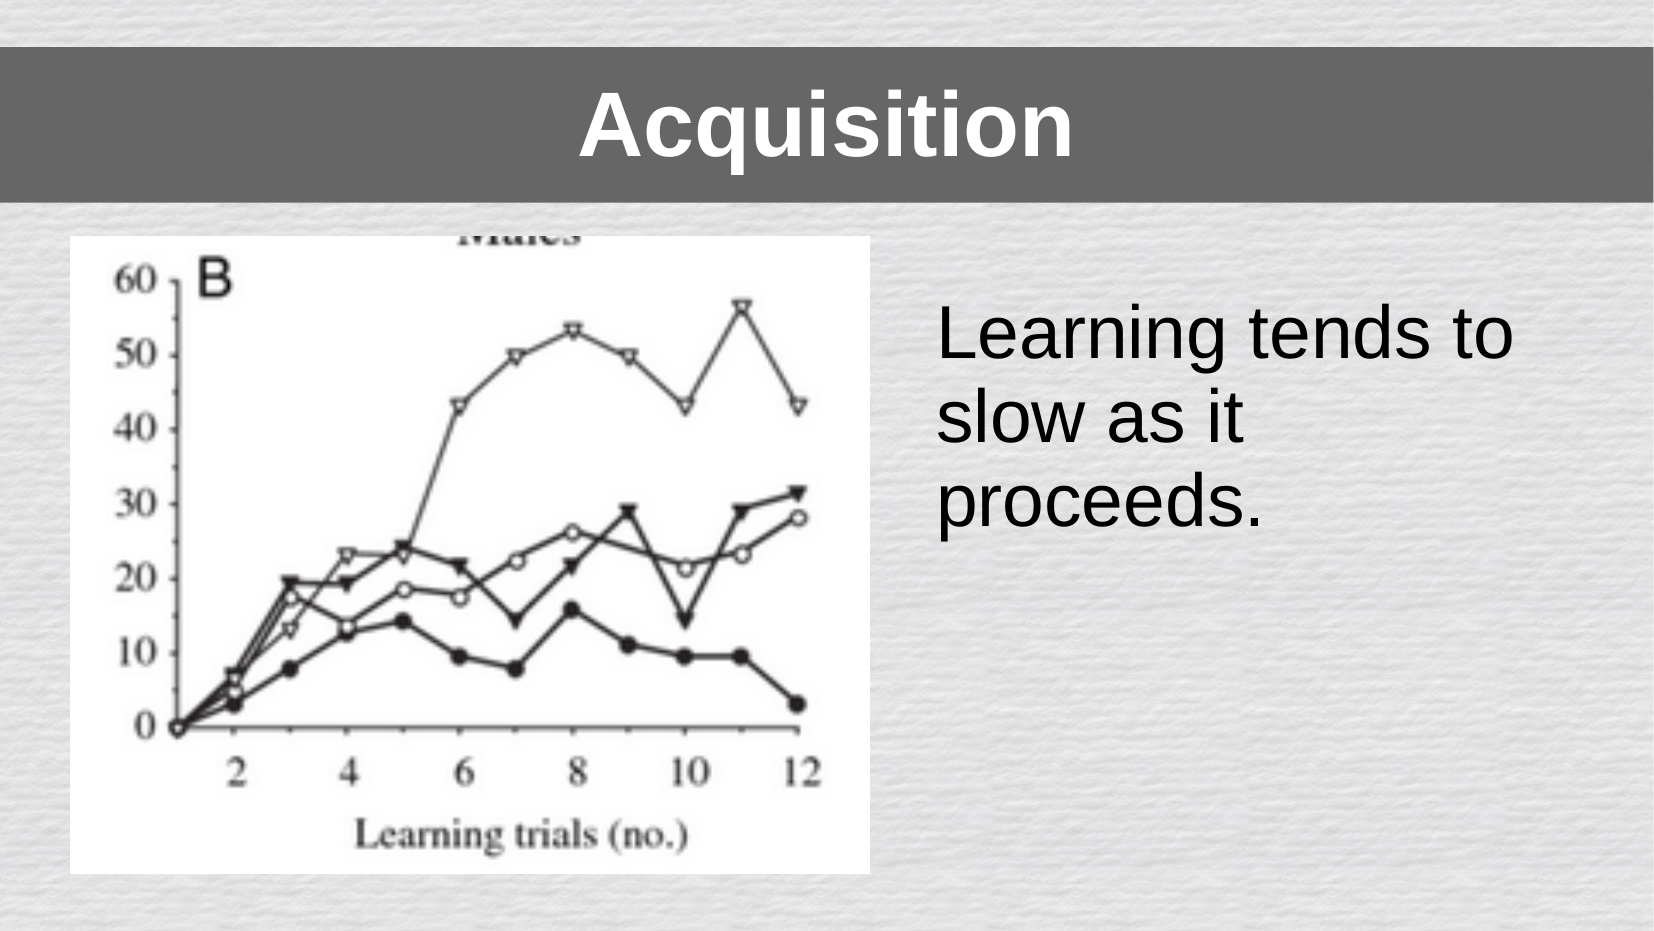

# Acquisition
Learning tends to slow as it proceeds.